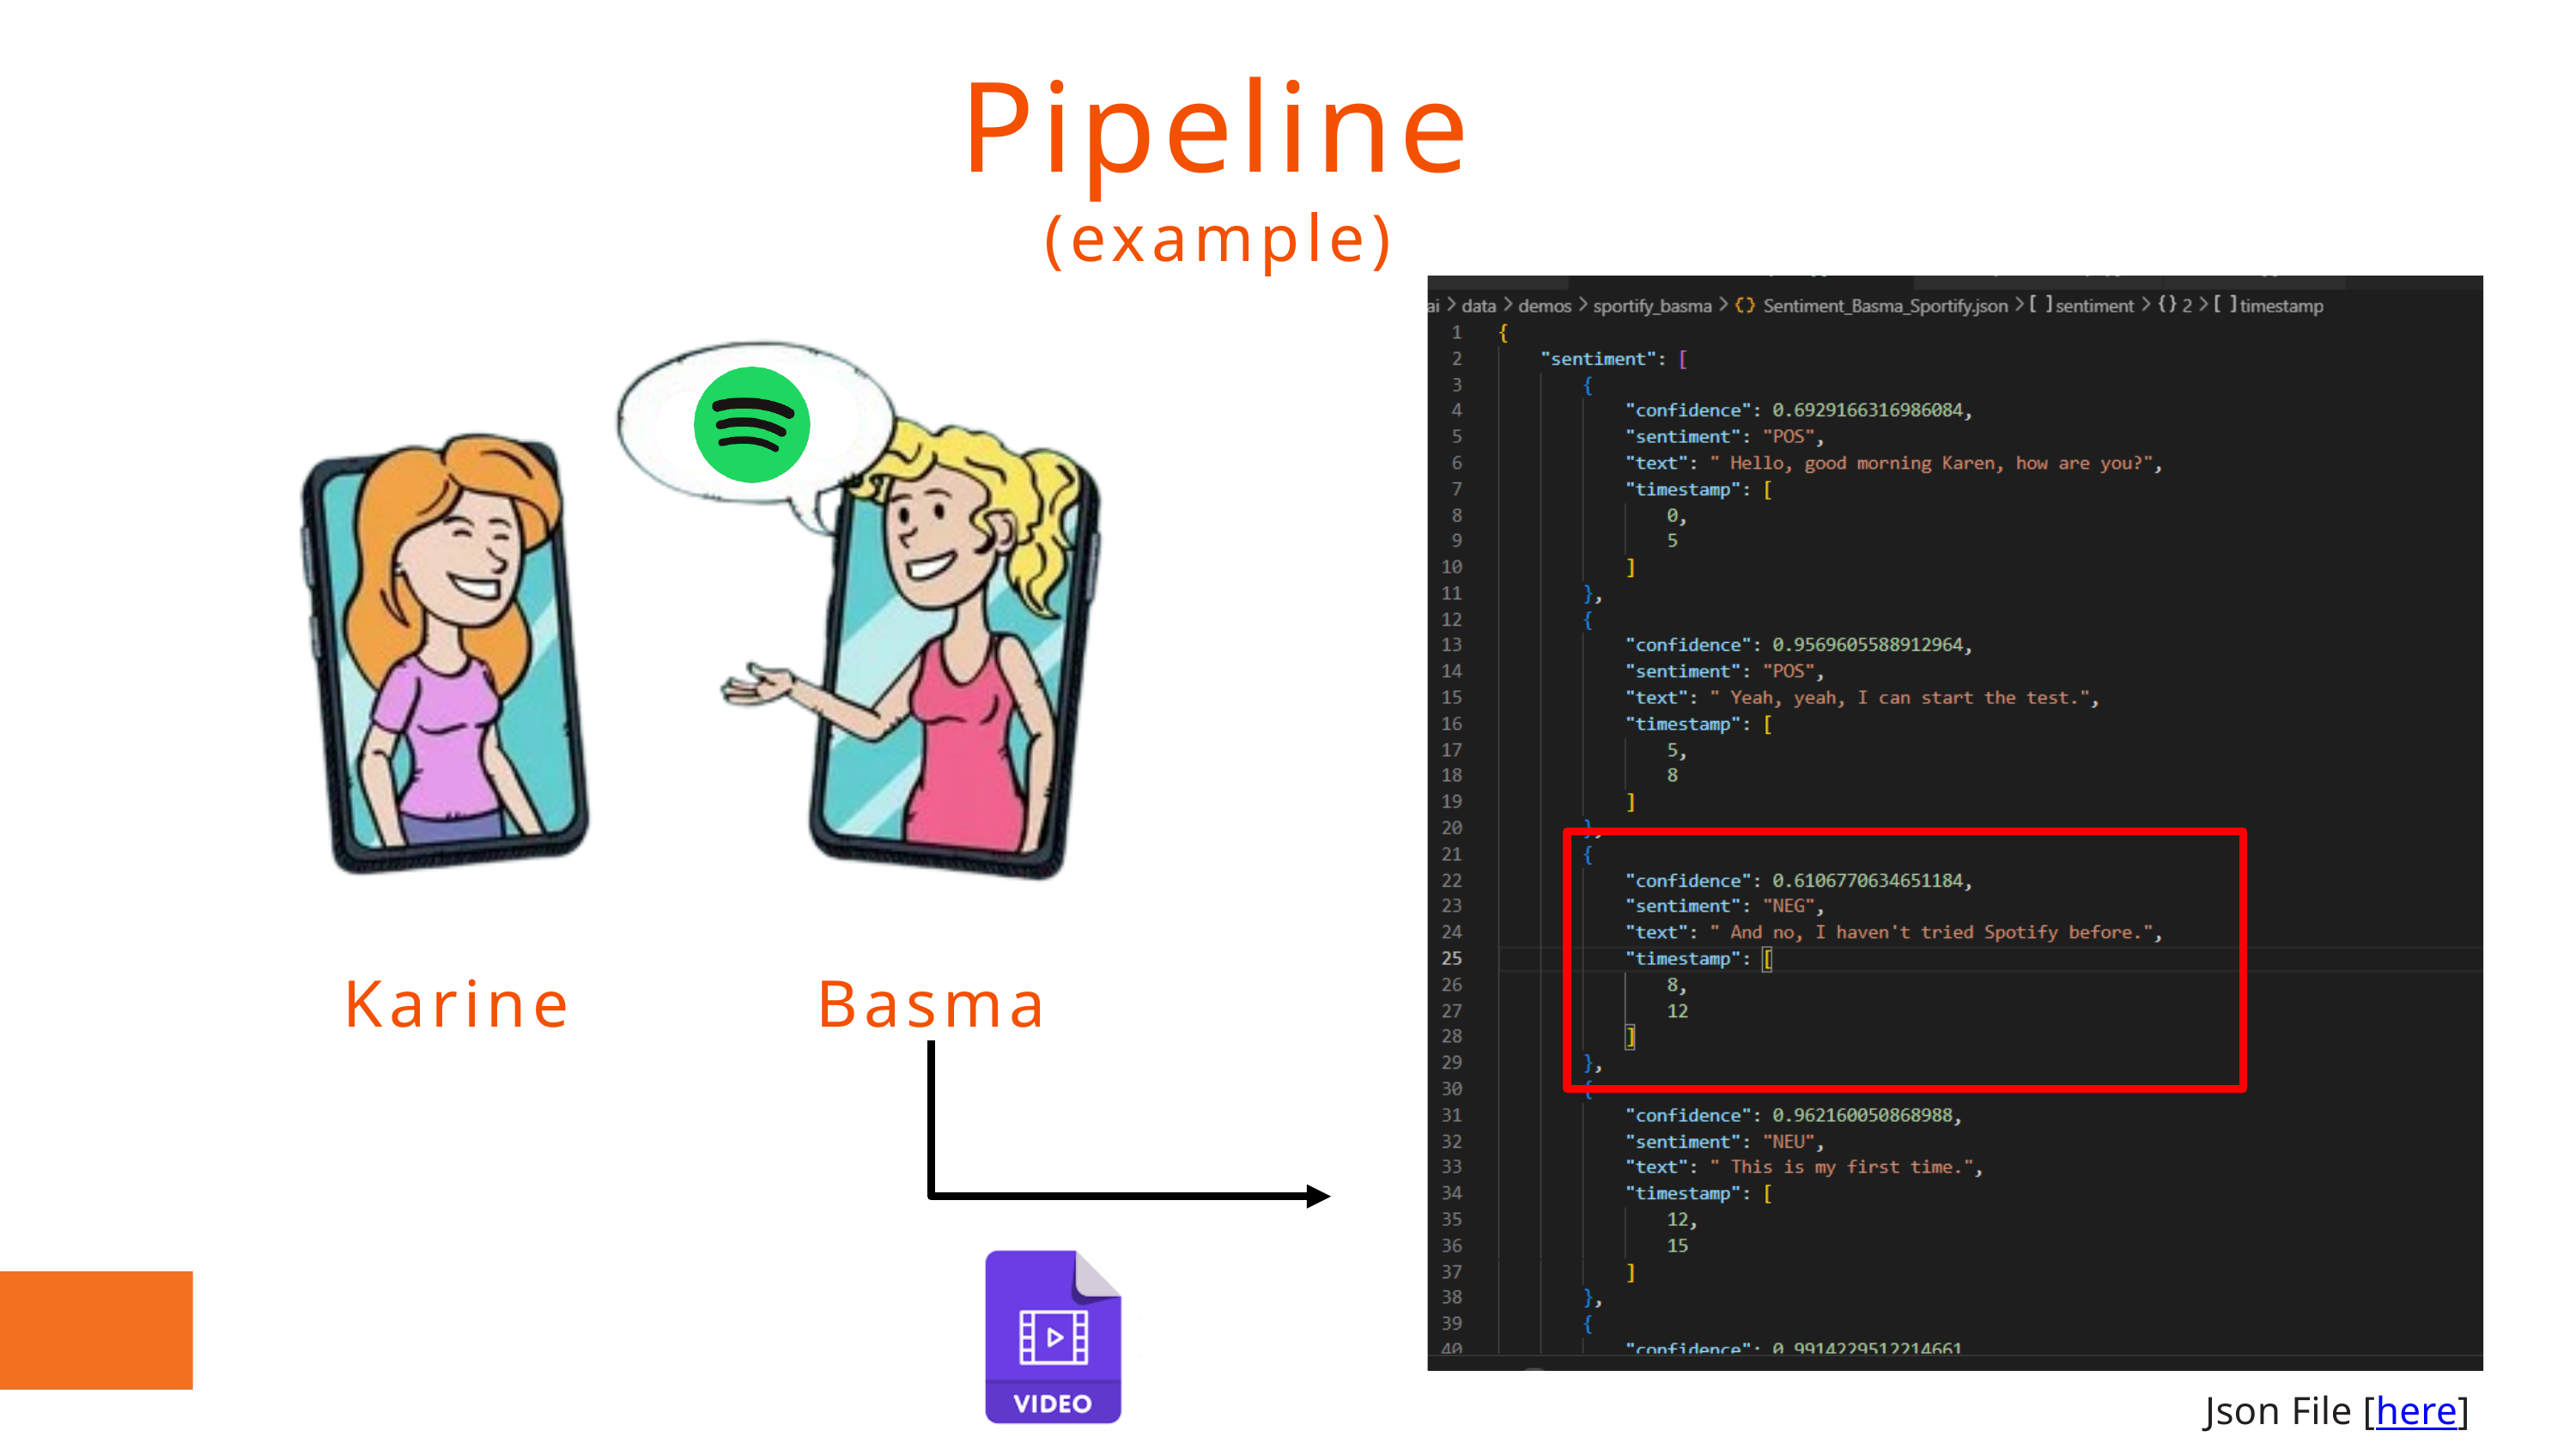

Pipeline
(example)
Karine
Basma
Json File [here]